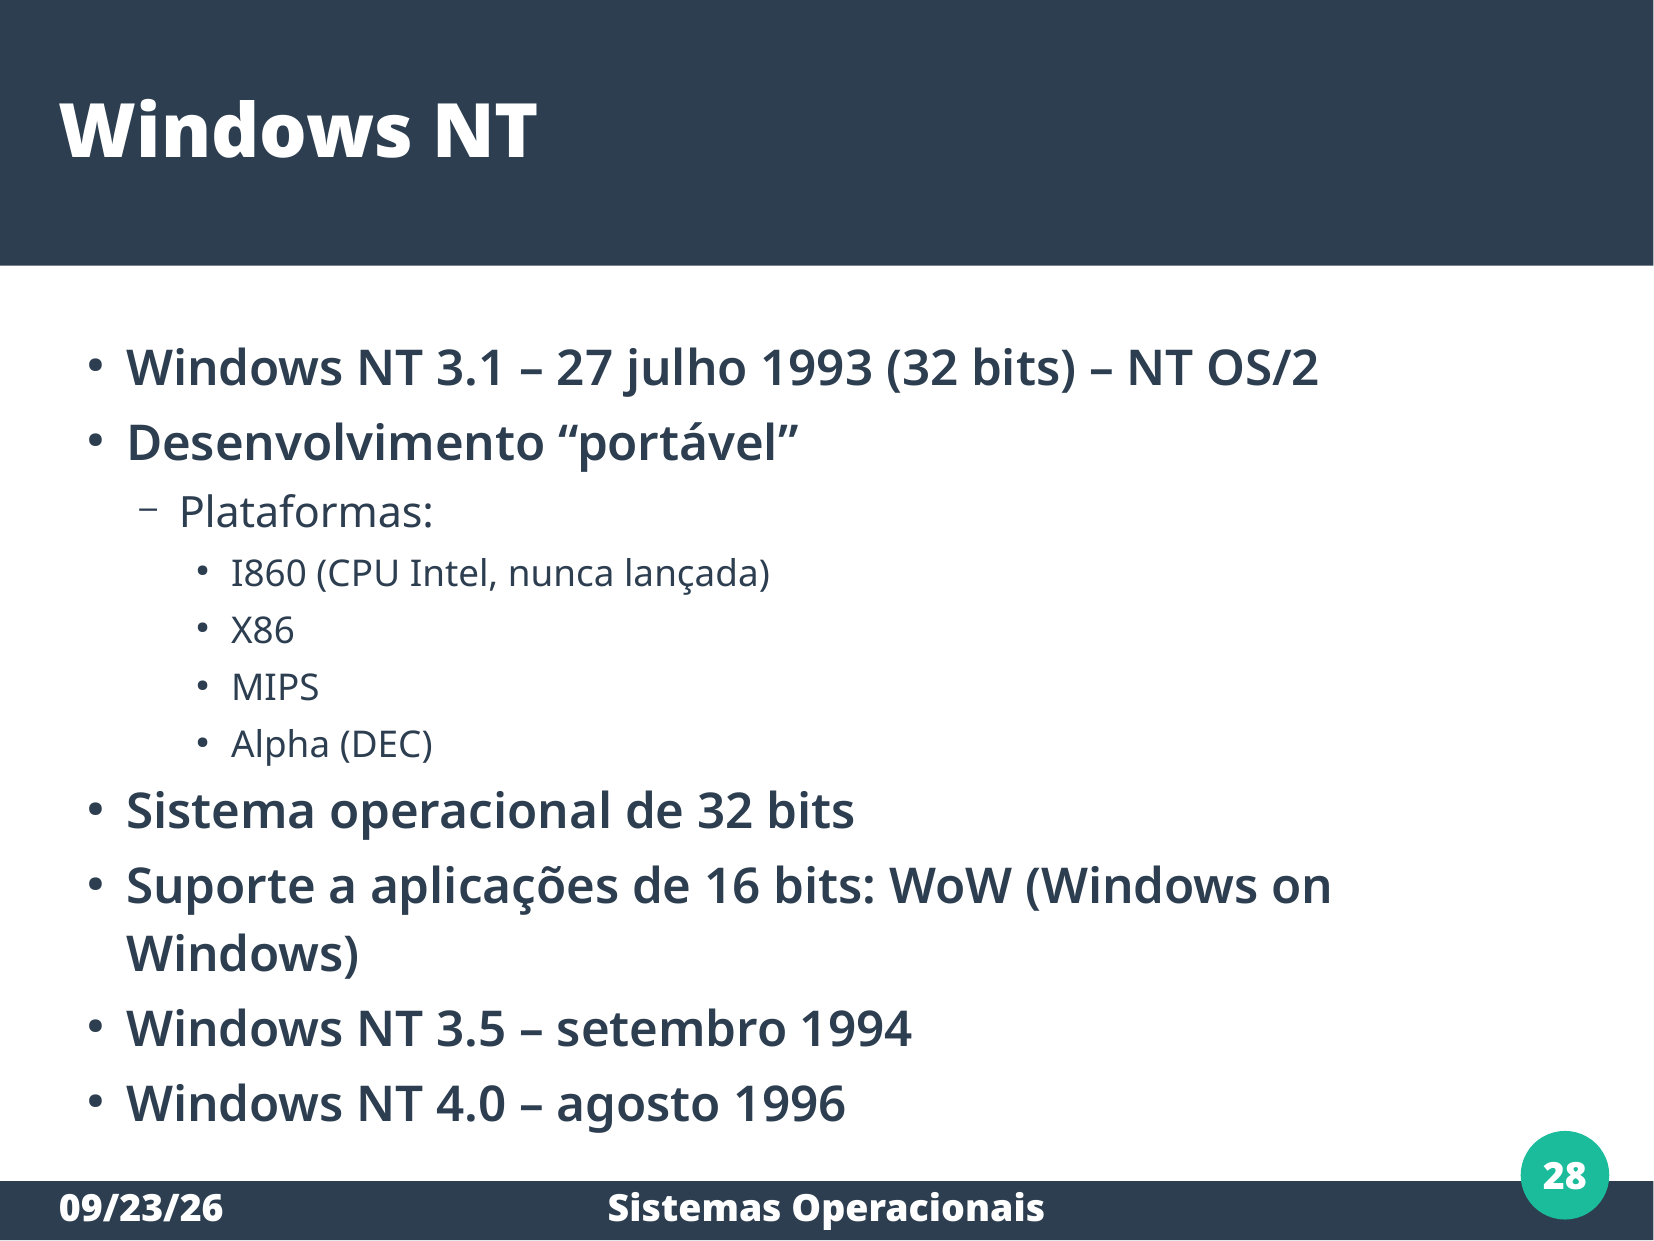

Windows NT
# Windows NT 3.1 – 27 julho 1993 (32 bits) – NT OS/2
Desenvolvimento “portável”
Plataformas:
I860 (CPU Intel, nunca lançada)
X86
MIPS
Alpha (DEC)
Sistema operacional de 32 bits
Suporte a aplicações de 16 bits: WoW (Windows on Windows)
Windows NT 3.5 – setembro 1994
Windows NT 4.0 – agosto 1996
28
Sistemas Operacionais